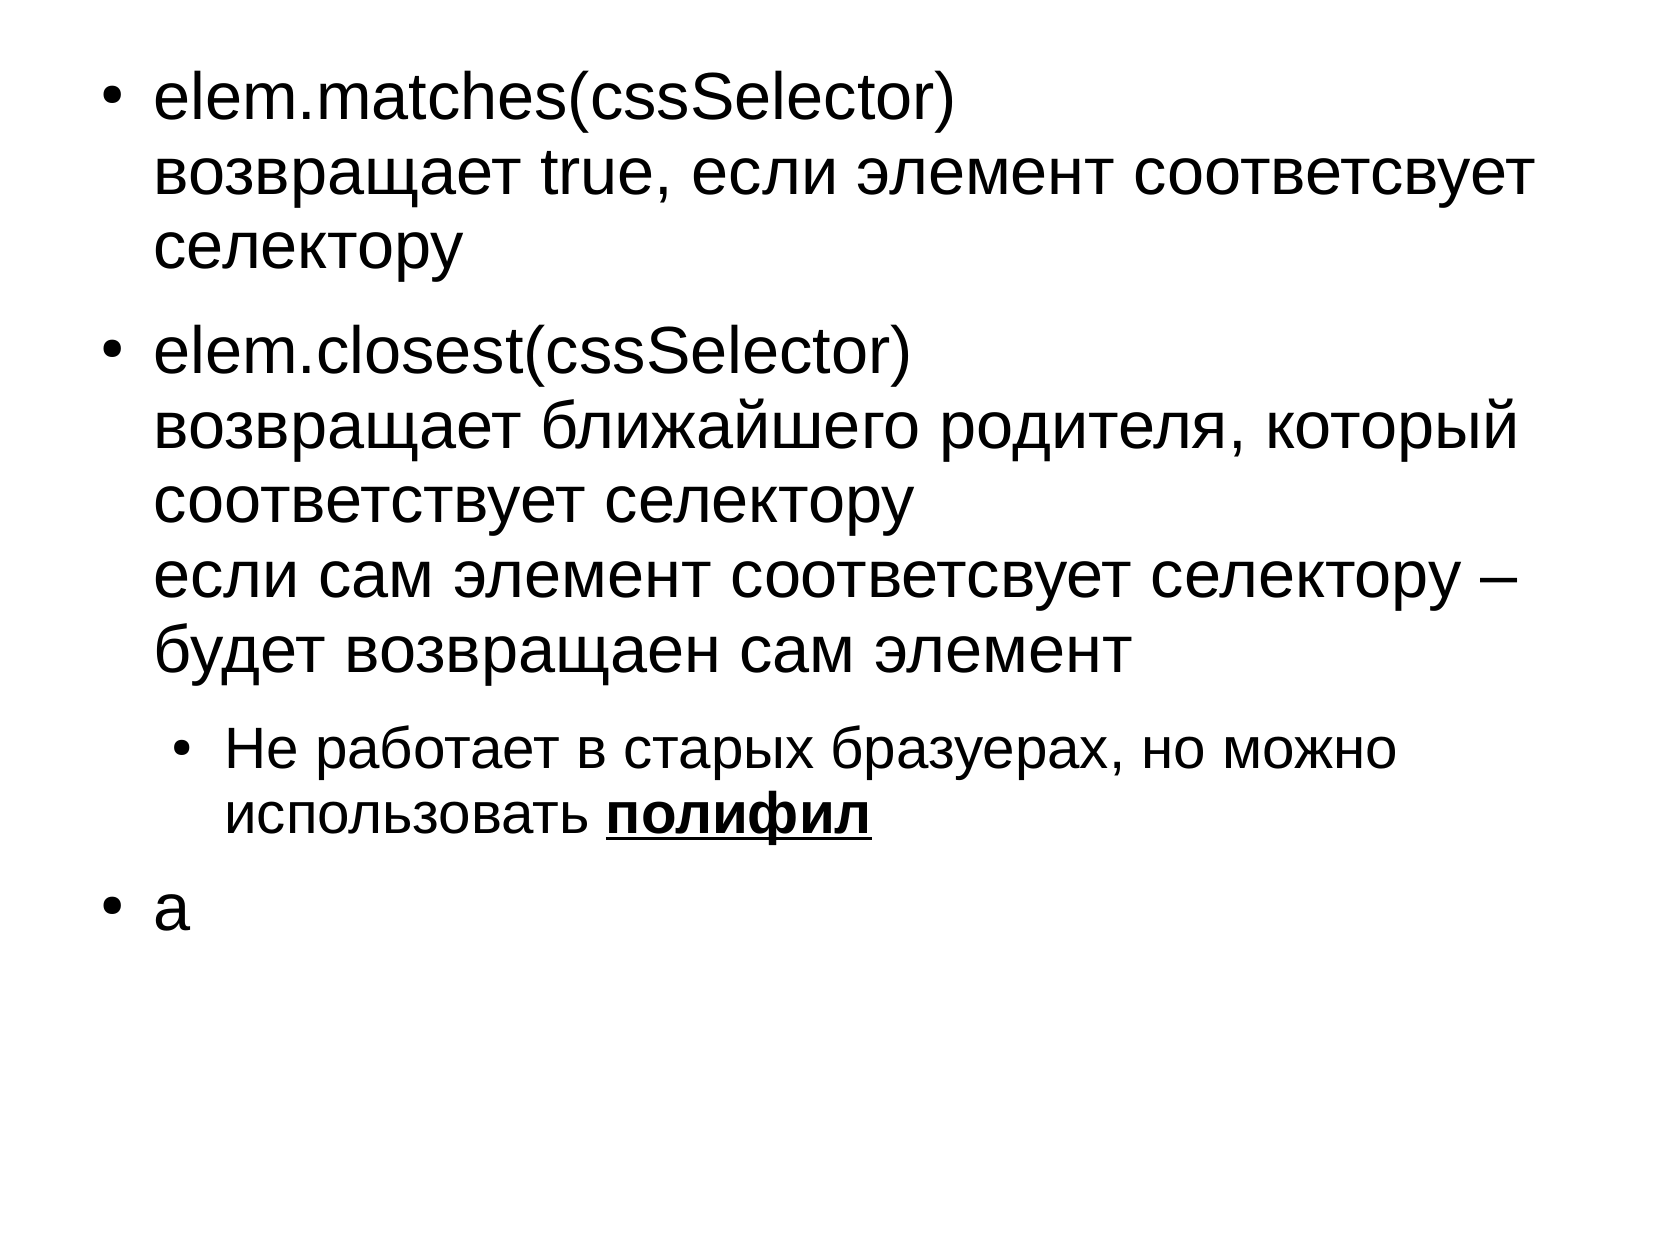

# elem.matches(cssSelector) возвращает true, если элемент соответсвует селектору
elem.closest(cssSelector)
возвращает ближайшего родителя, который соответствует селектору
если сам элемент соответсвует селектору – будет возвращаен сам элемент
Не работает в старых бразуерах, но можно использовать полифил
а